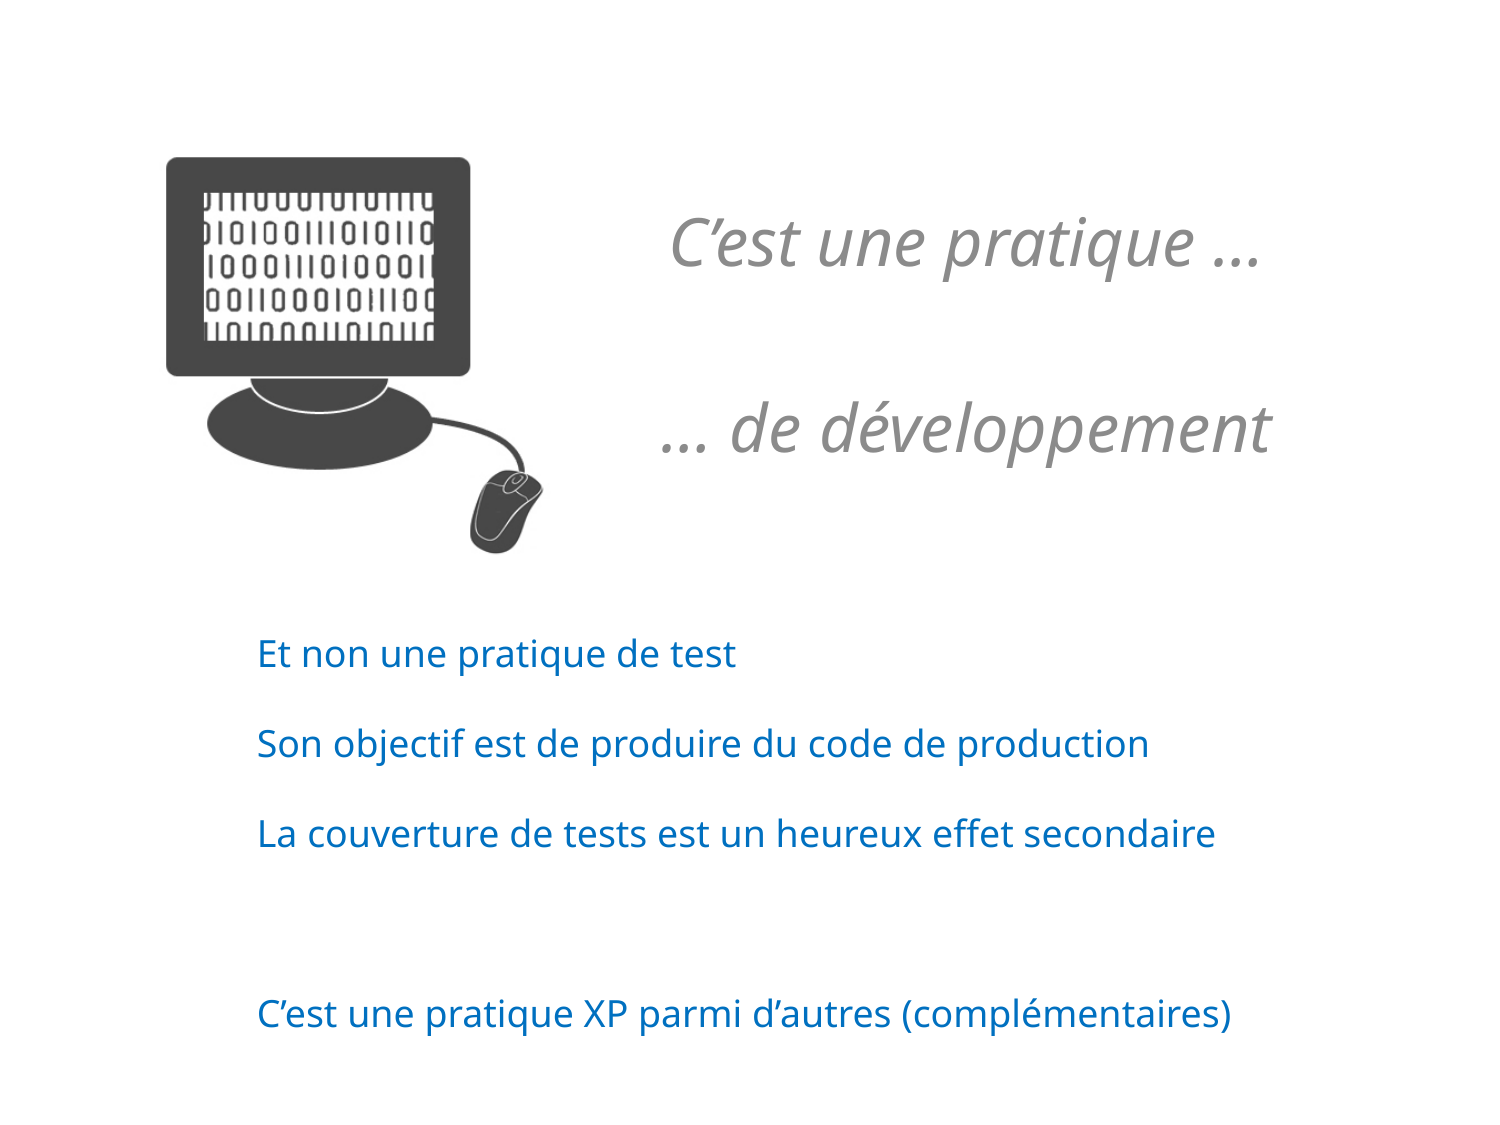

C’est une pratique …
… de développement
Et non une pratique de test
Son objectif est de produire du code de production
La couverture de tests est un heureux effet secondaire
C’est une pratique XP parmi d’autres (complémentaires)